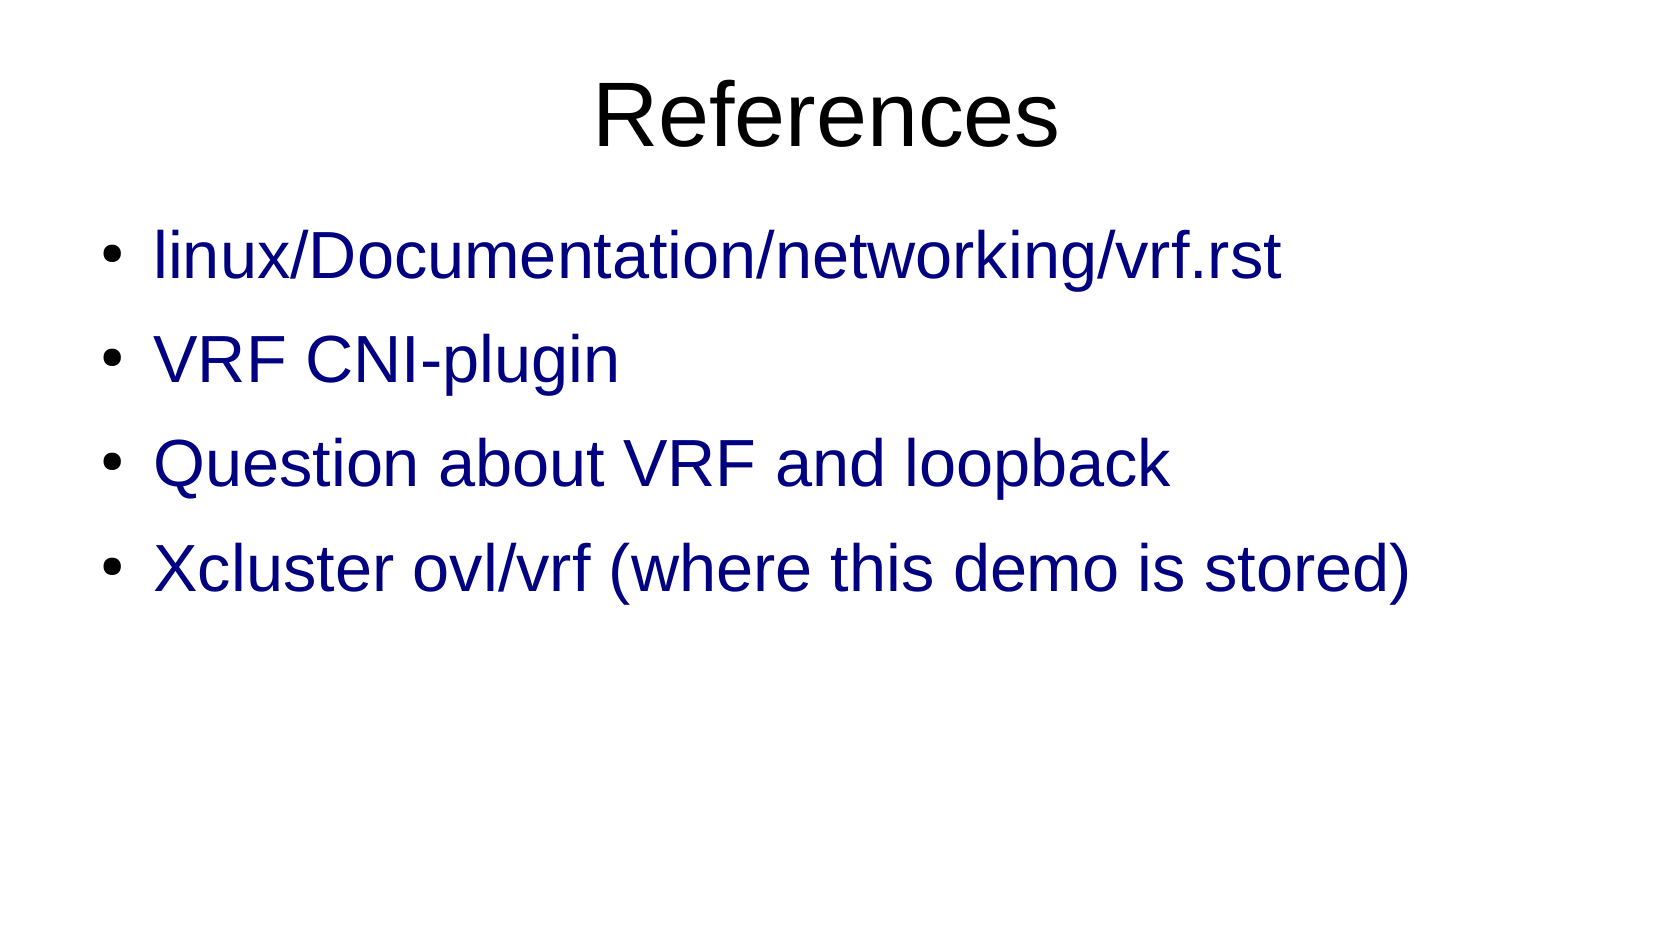

# References
linux/Documentation/networking/vrf.rst
VRF CNI-plugin
Question about VRF and loopback
Xcluster ovl/vrf (where this demo is stored)